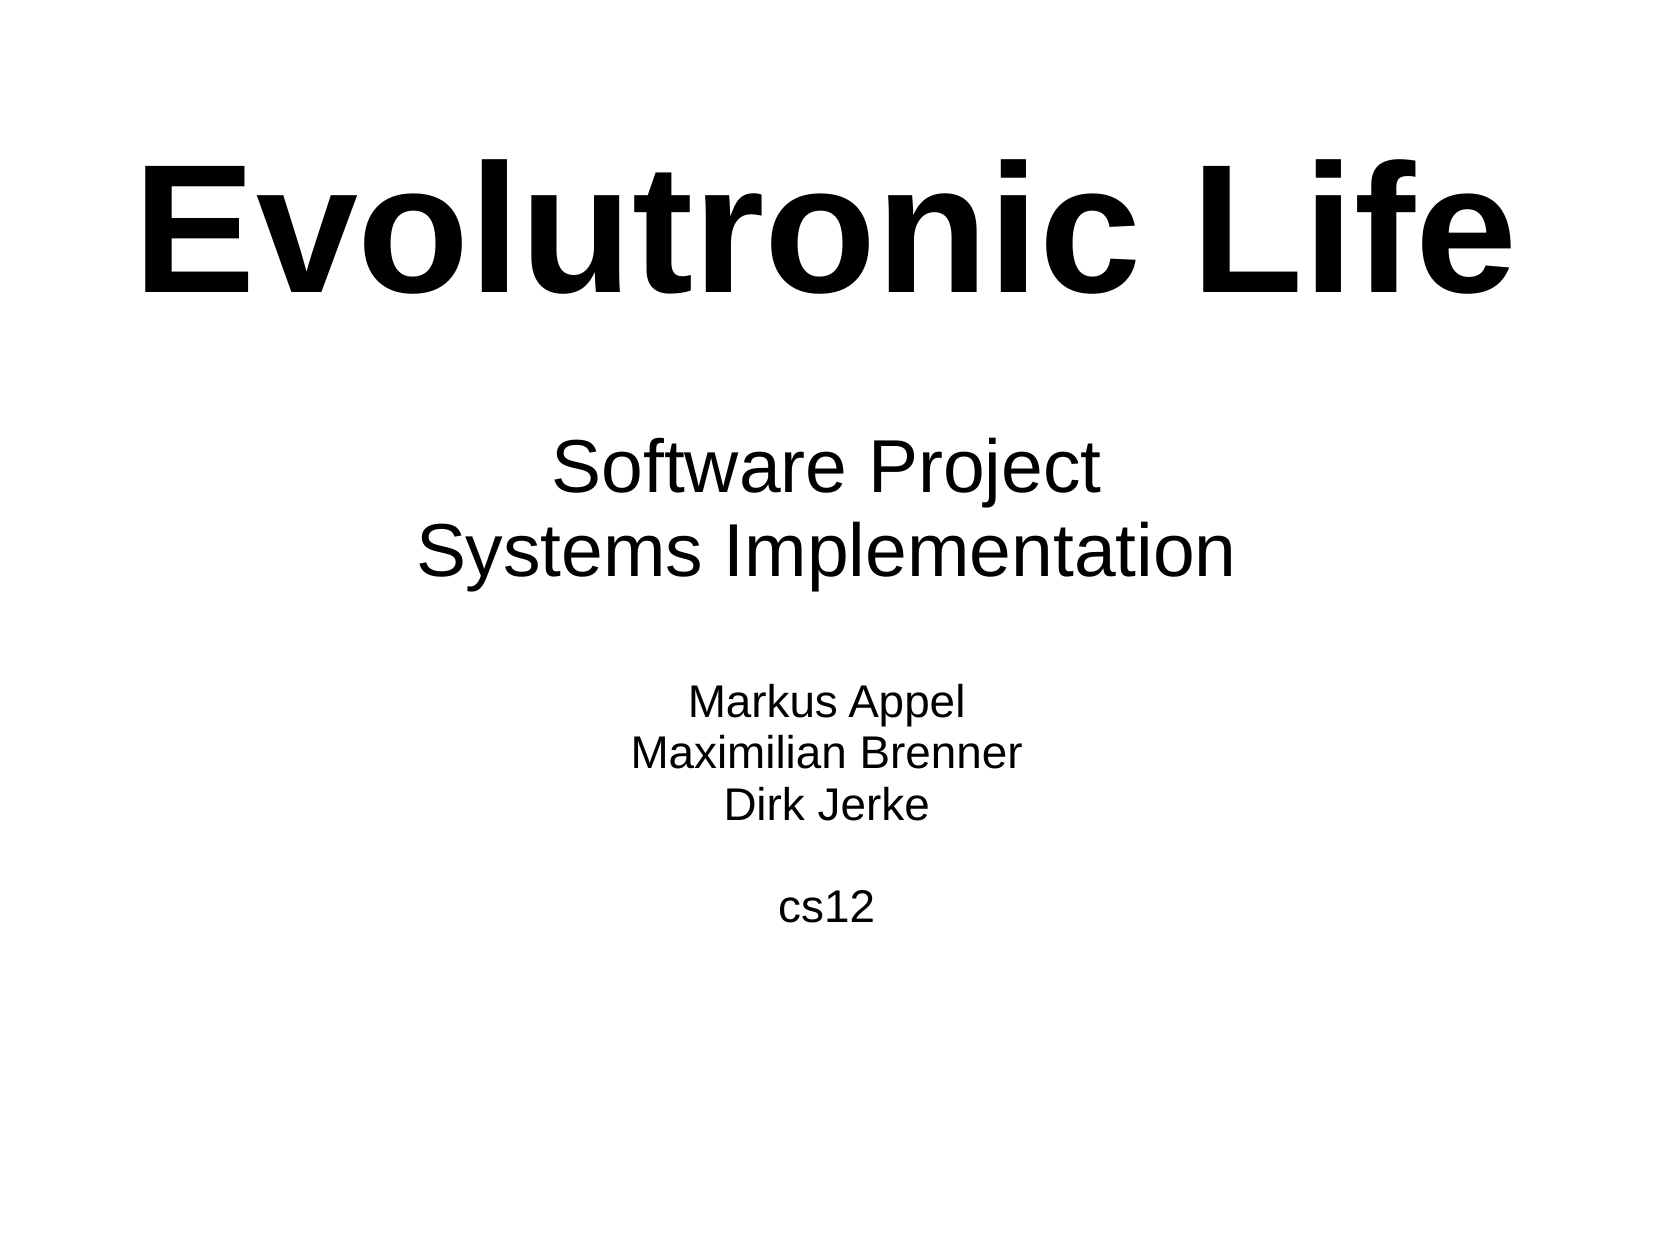

# Evolutronic Life
Software Project
Systems Implementation
Markus Appel
Maximilian Brenner
Dirk Jerke
cs12